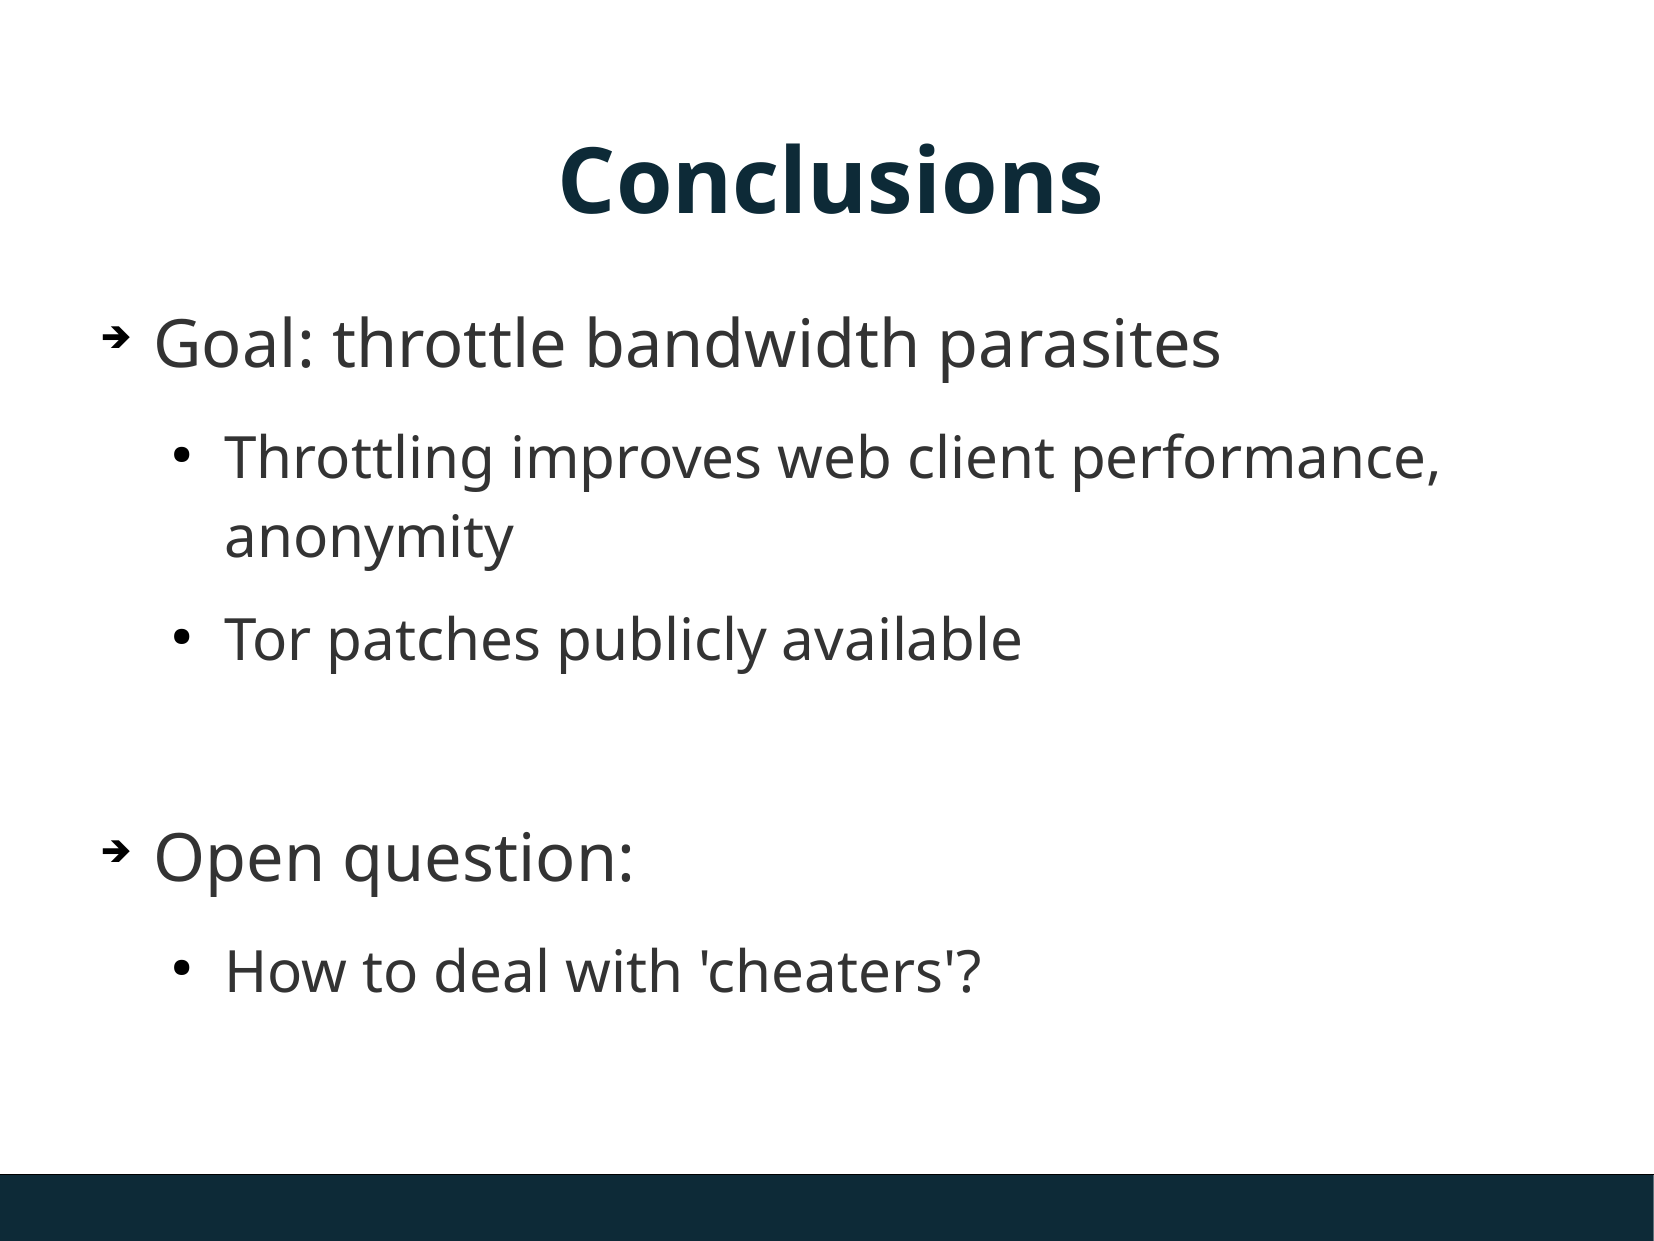

# Conclusions
Goal: throttle bandwidth parasites
Throttling improves web client performance, anonymity
Tor patches publicly available
Open question:
How to deal with 'cheaters'?